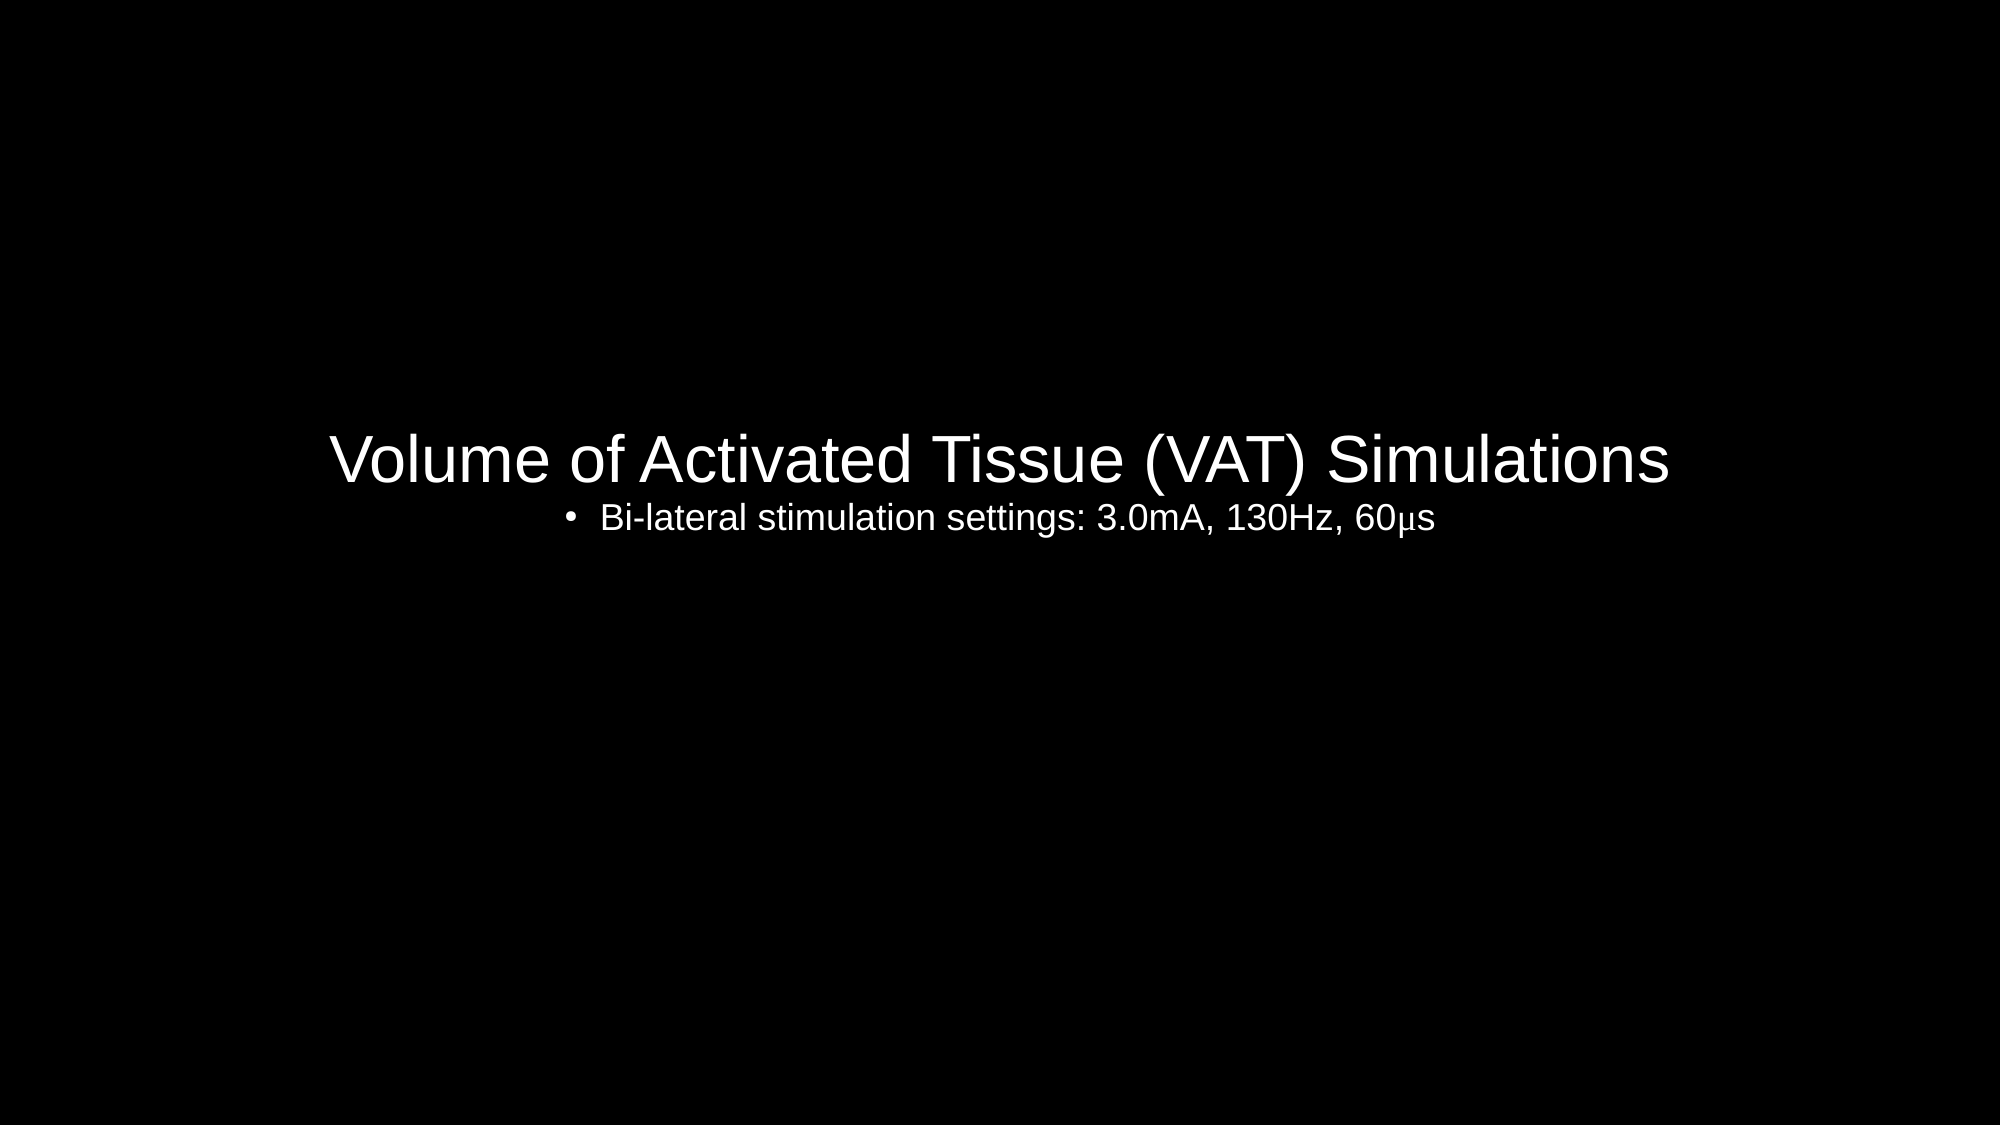

# Volume of Activated Tissue (VAT) Simulations
Bi-lateral stimulation settings: 3.0mA, 130Hz, 60μs